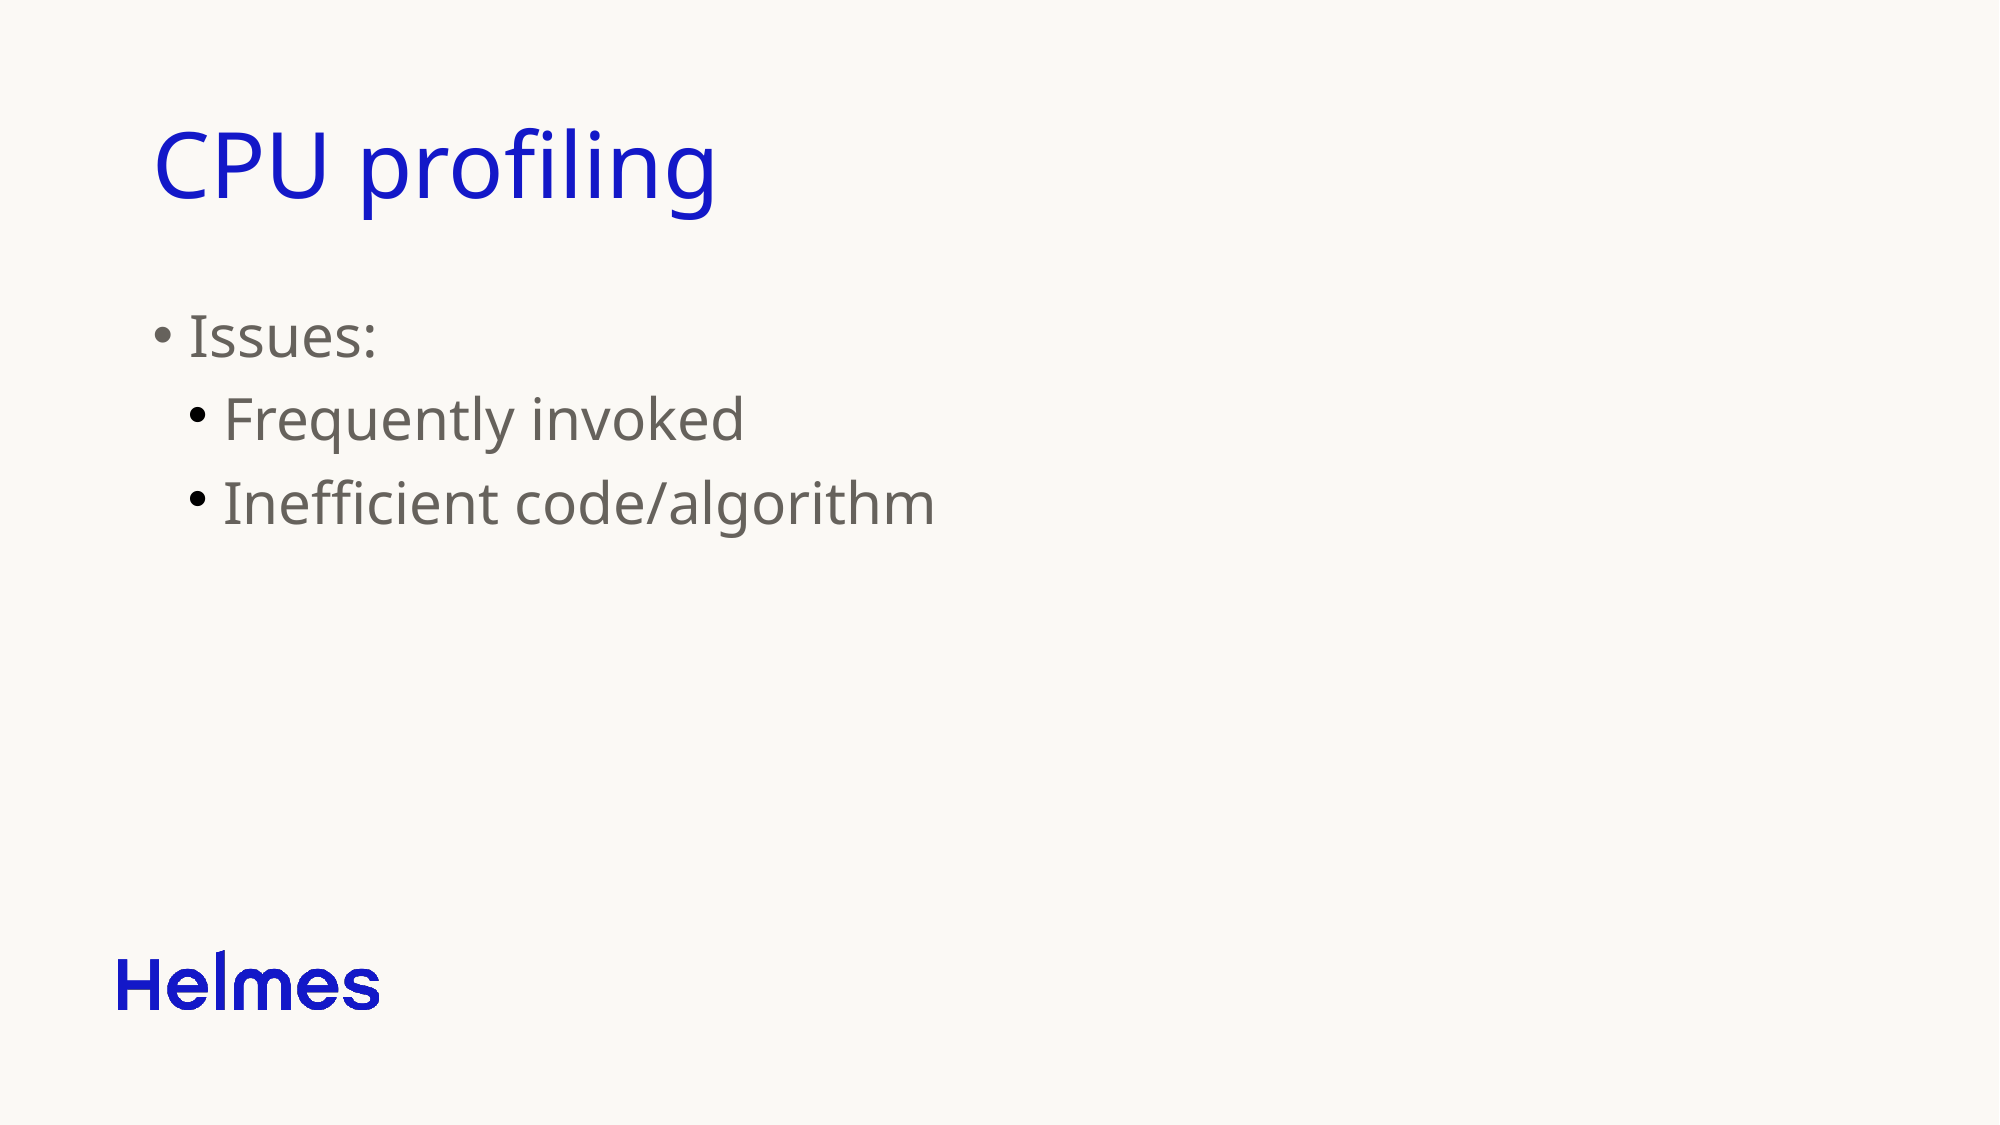

CPU profiling
Issues:
Frequently invoked
Inefficient code/algorithm